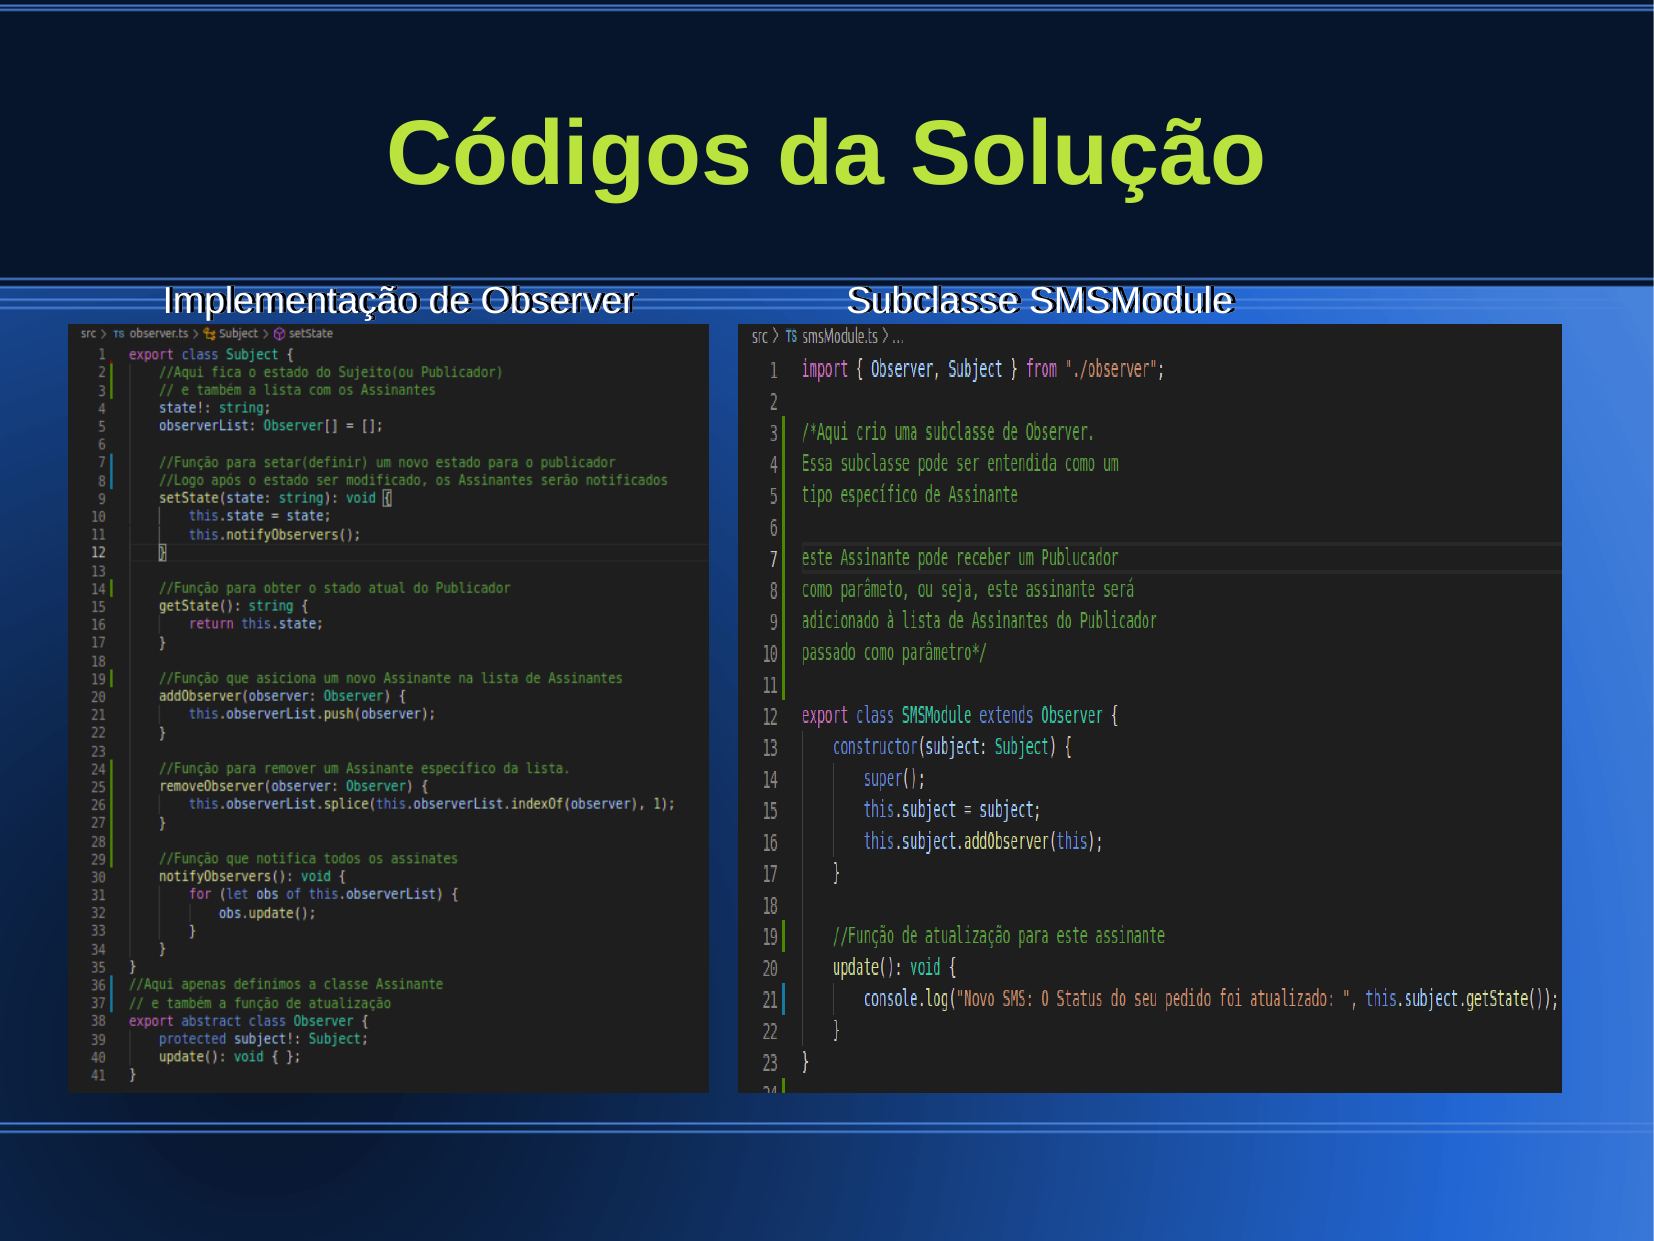

# Códigos da Solução
Implementação de Observer
 Subclasse SMSModule